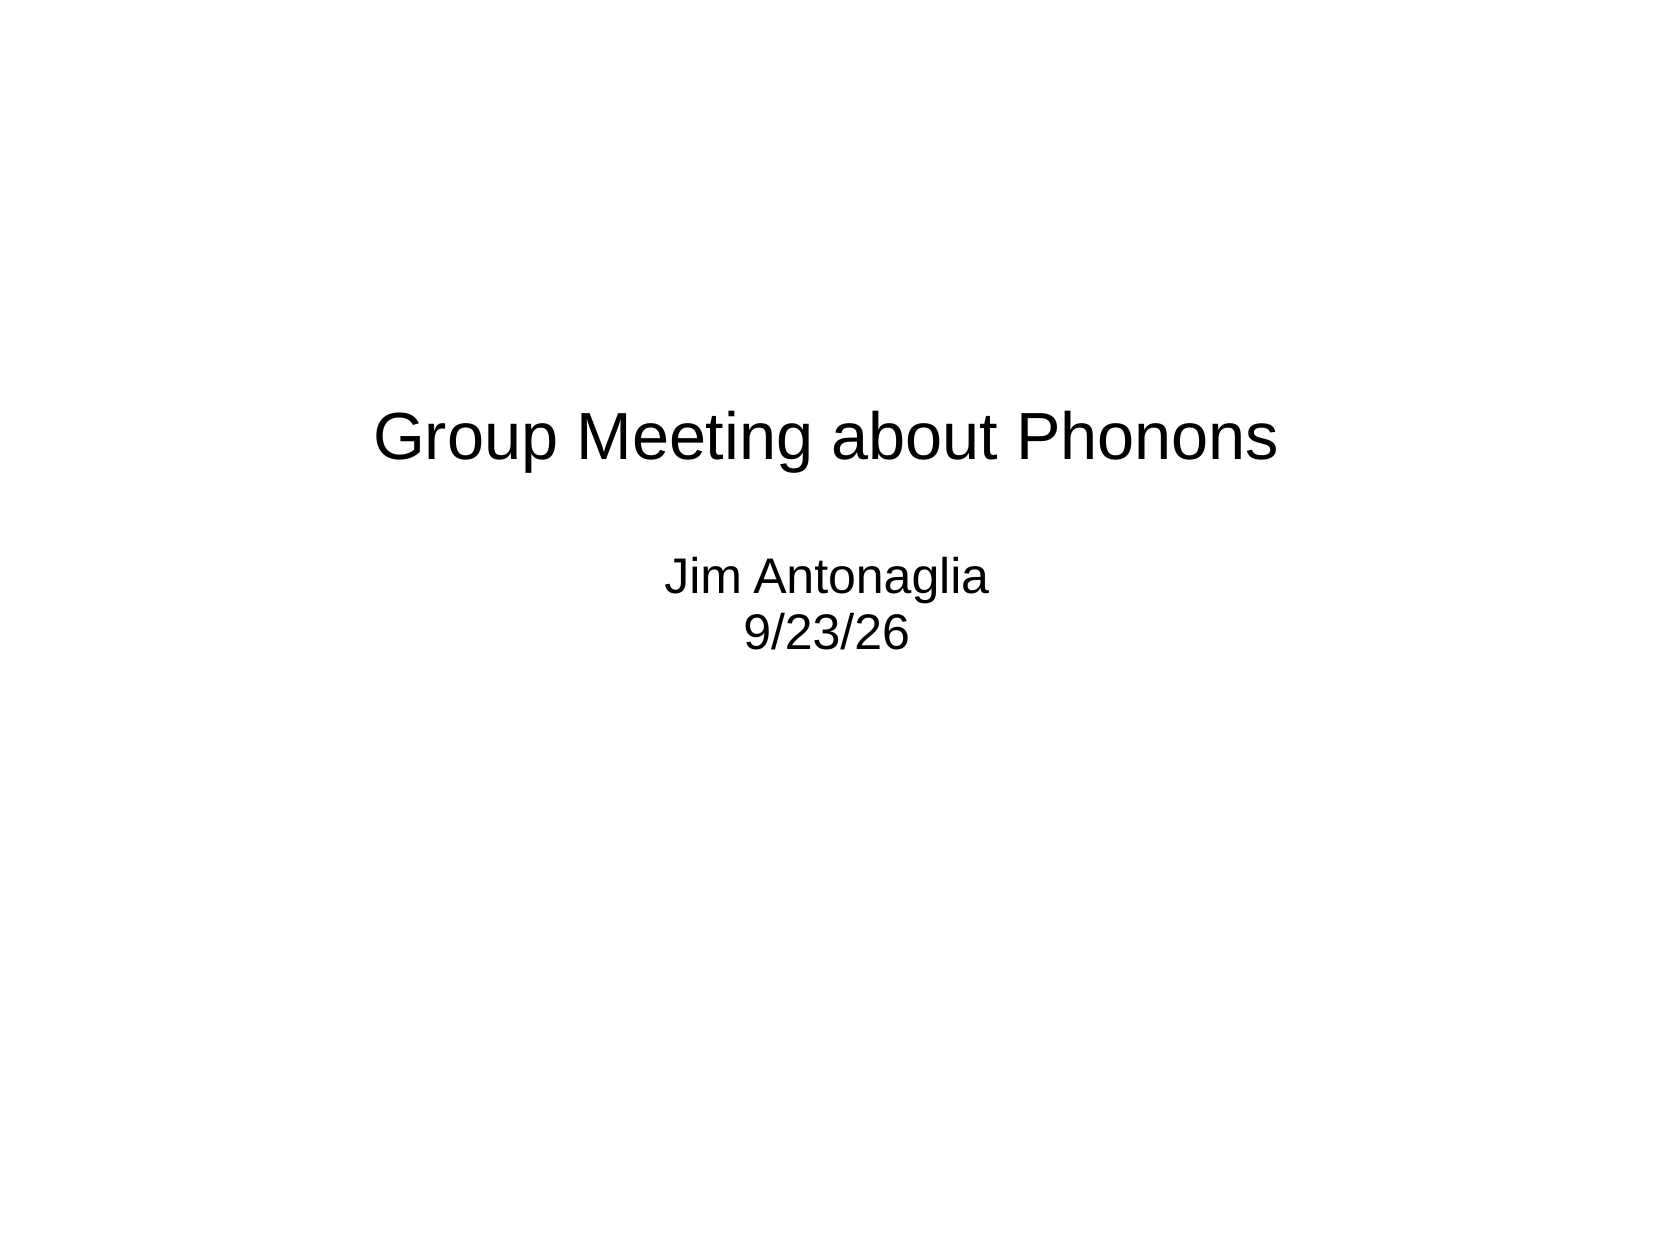

# Group Meeting about Phonons
Jim Antonaglia